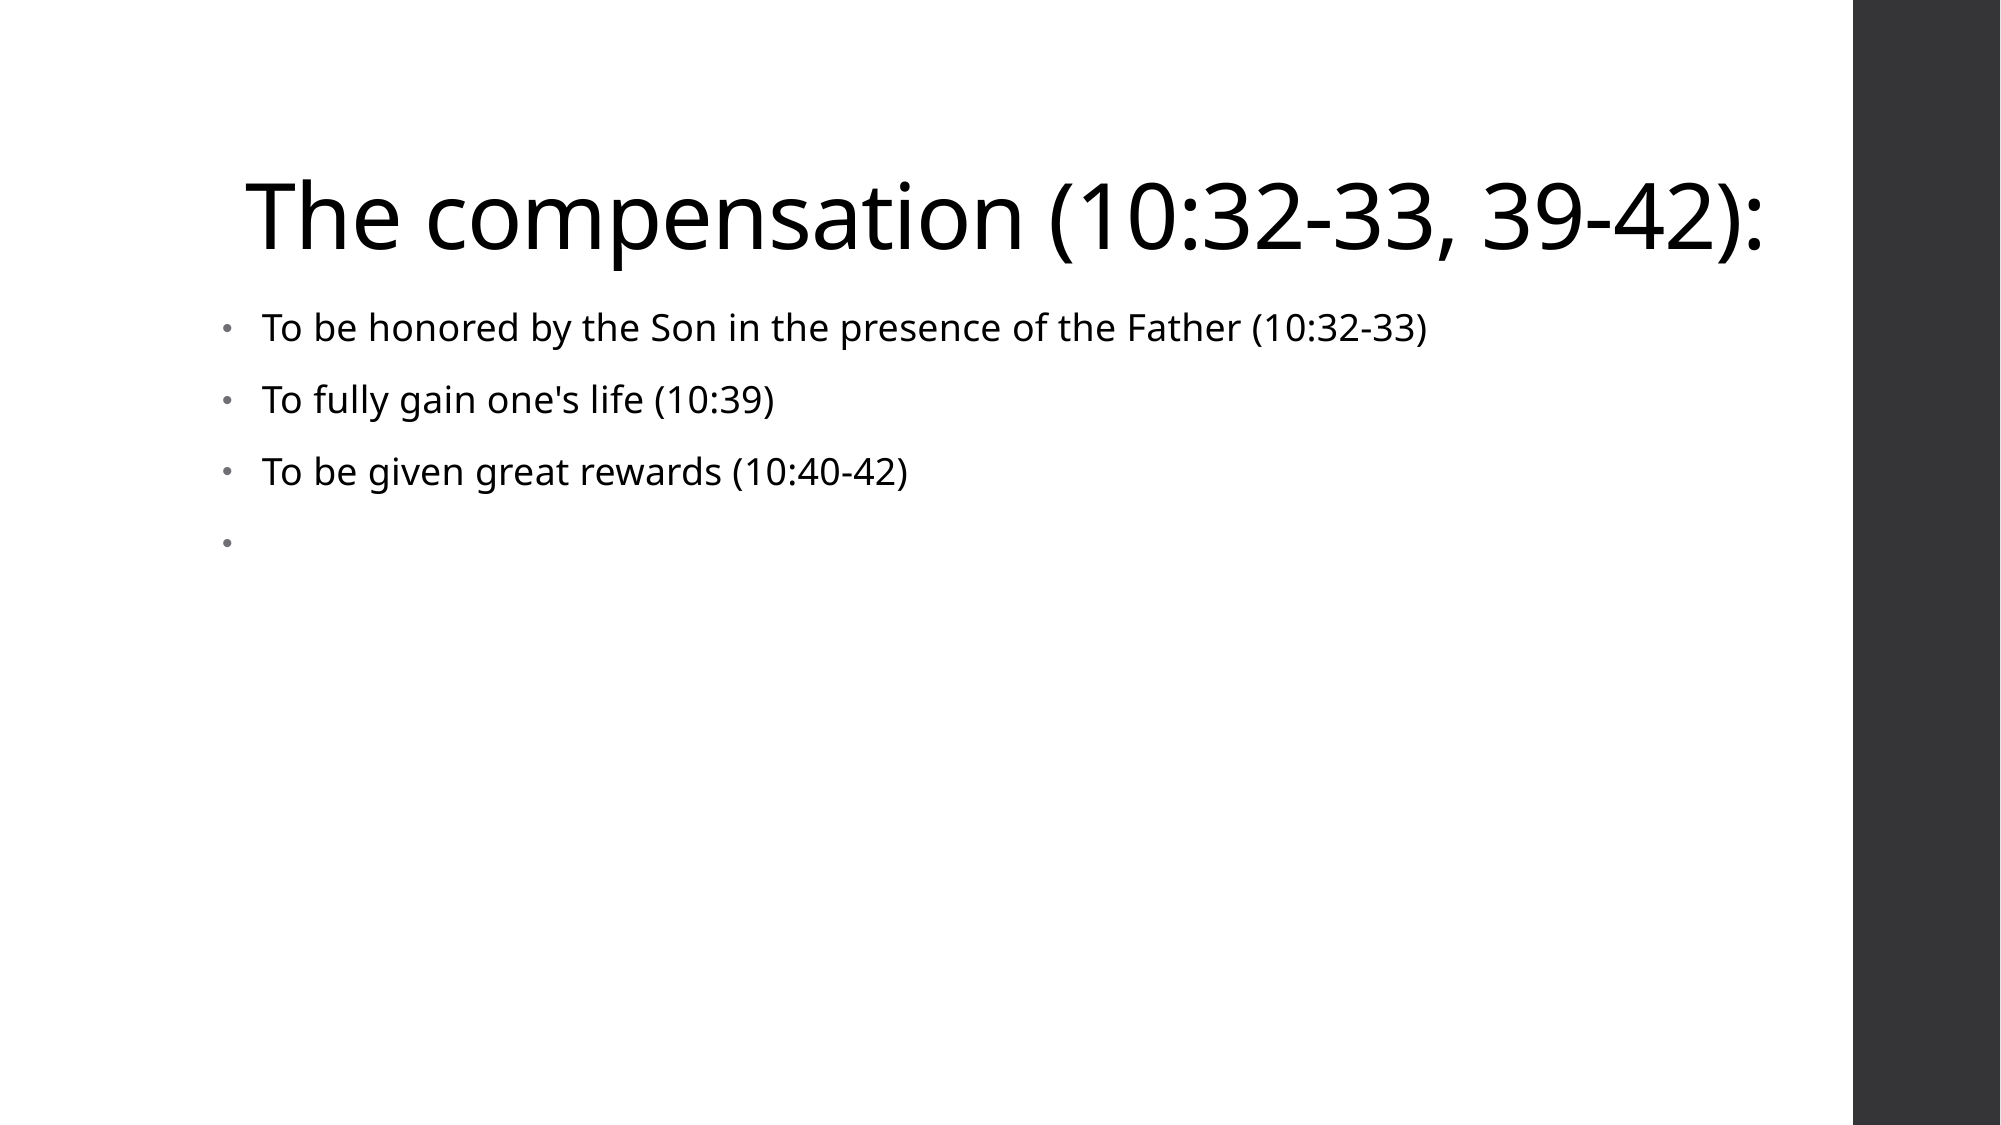

# The compensation (10:32-33, 39-42):
 To be honored by the Son in the presence of the Father (10:32-33)
 To fully gain one's life (10:39)
 To be given great rewards (10:40-42)